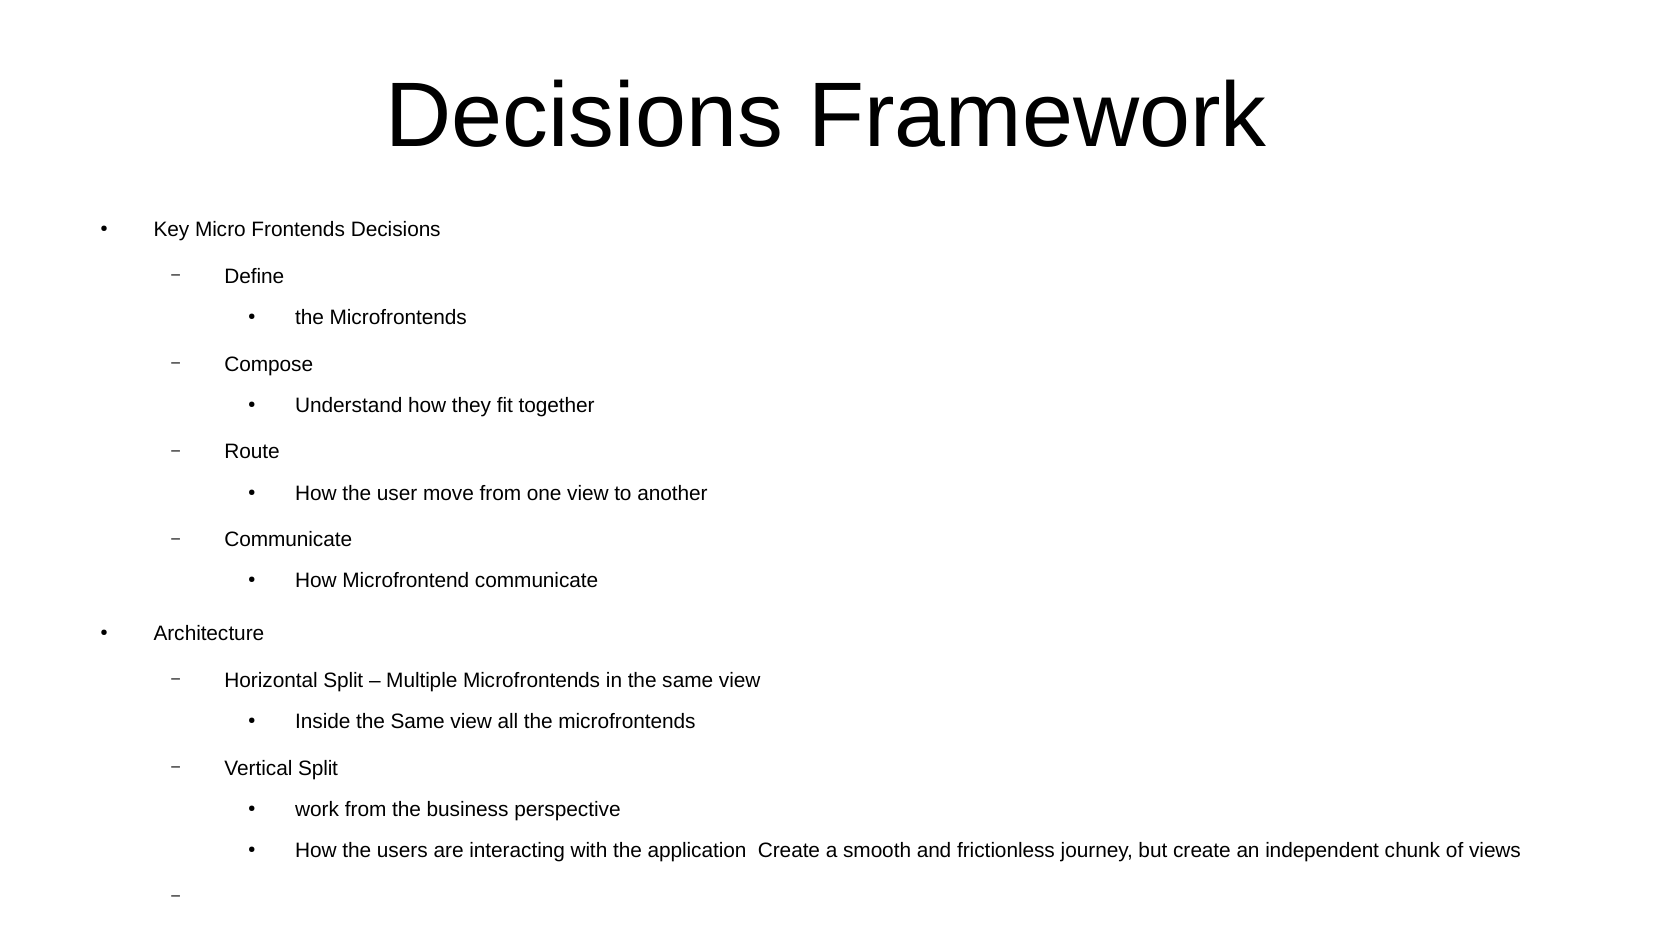

# Decisions Framework
Key Micro Frontends Decisions
Define
the Microfrontends
Compose
Understand how they fit together
Route
How the user move from one view to another
Communicate
How Microfrontend communicate
Architecture
Horizontal Split – Multiple Microfrontends in the same view
Inside the Same view all the microfrontends
Vertical Split
work from the business perspective
How the users are interacting with the application Create a smooth and frictionless journey, but create an independent chunk of views